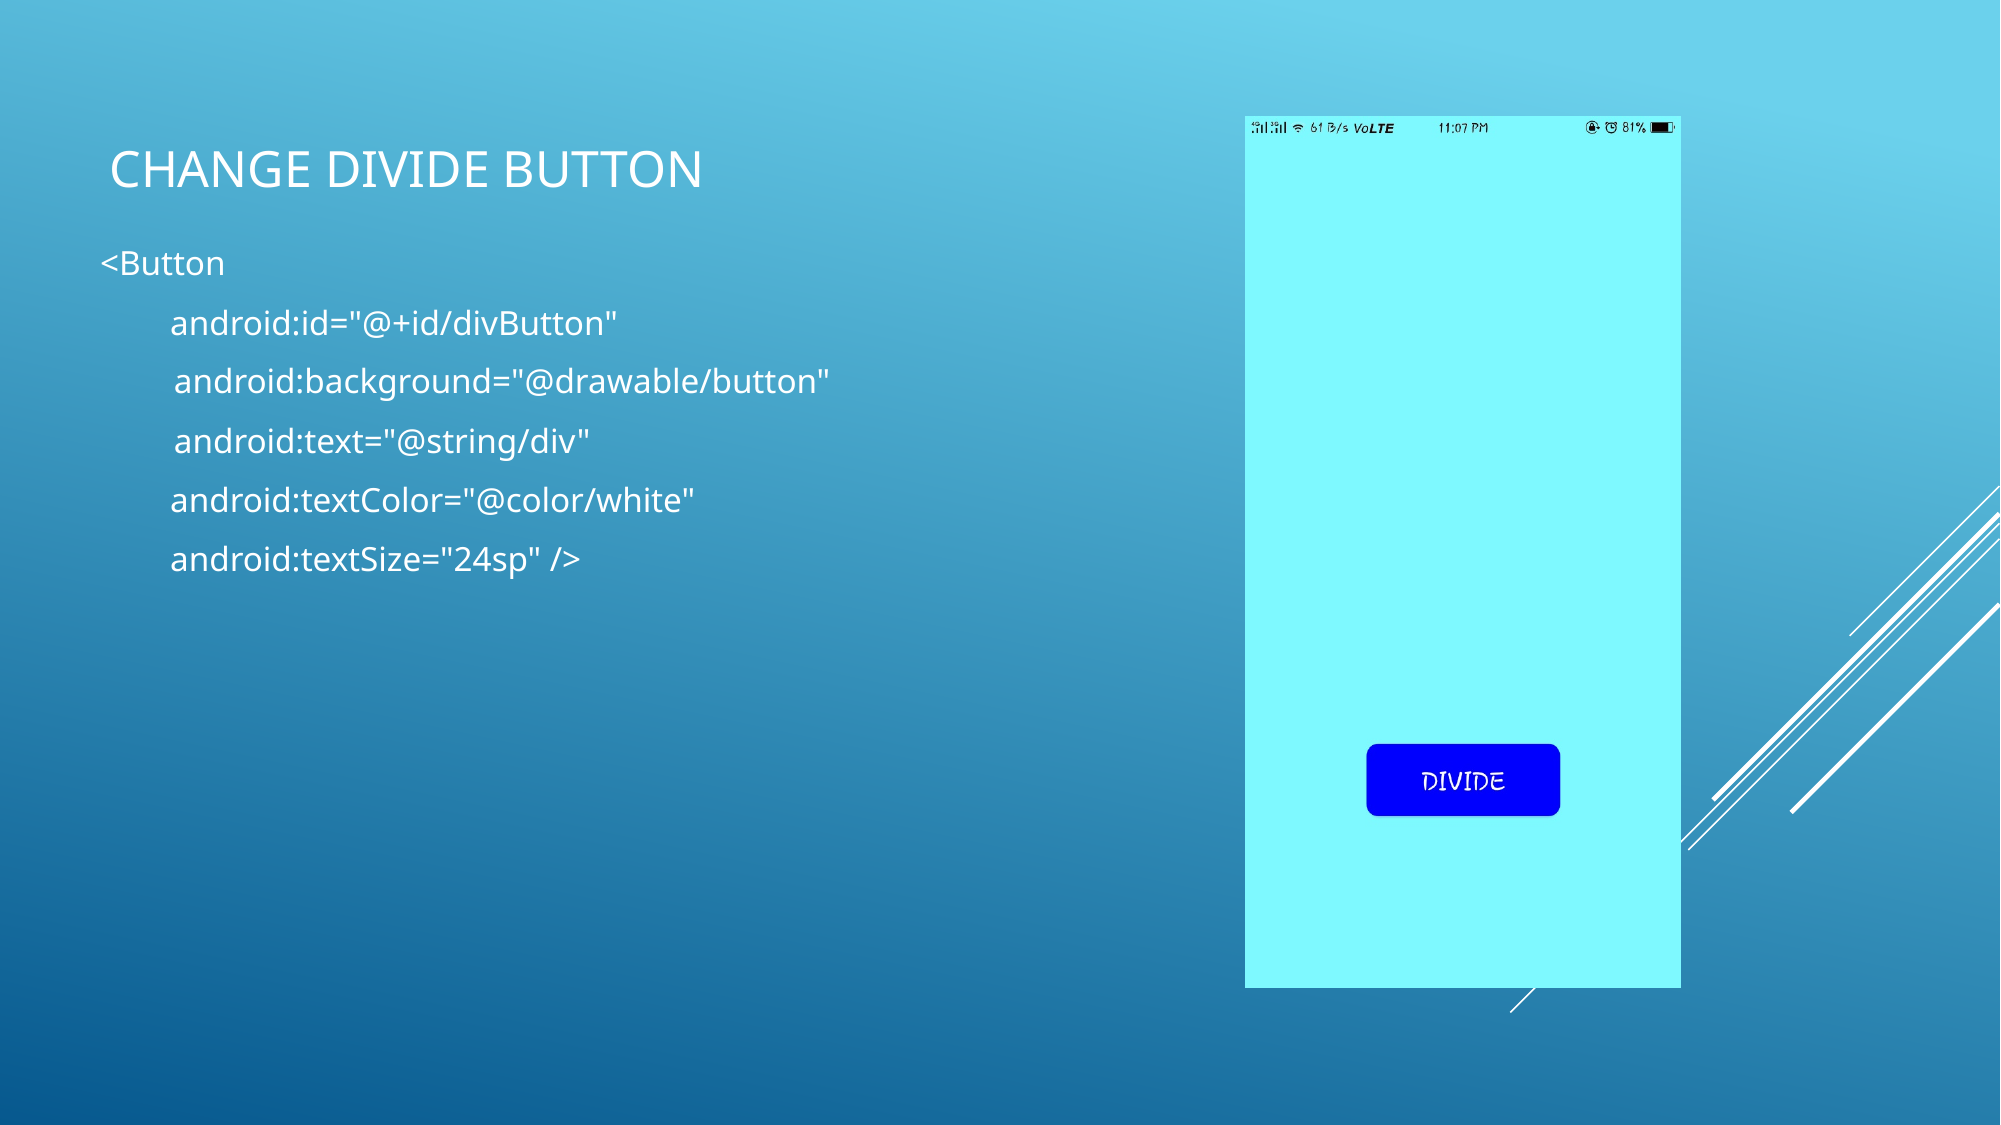

# Change Divide BUTTON
<Button
 android:id="@+id/divButton"
	android:background="@drawable/button"
	android:text="@string/div"
 android:textColor="@color/white"
 android:textSize="24sp" />